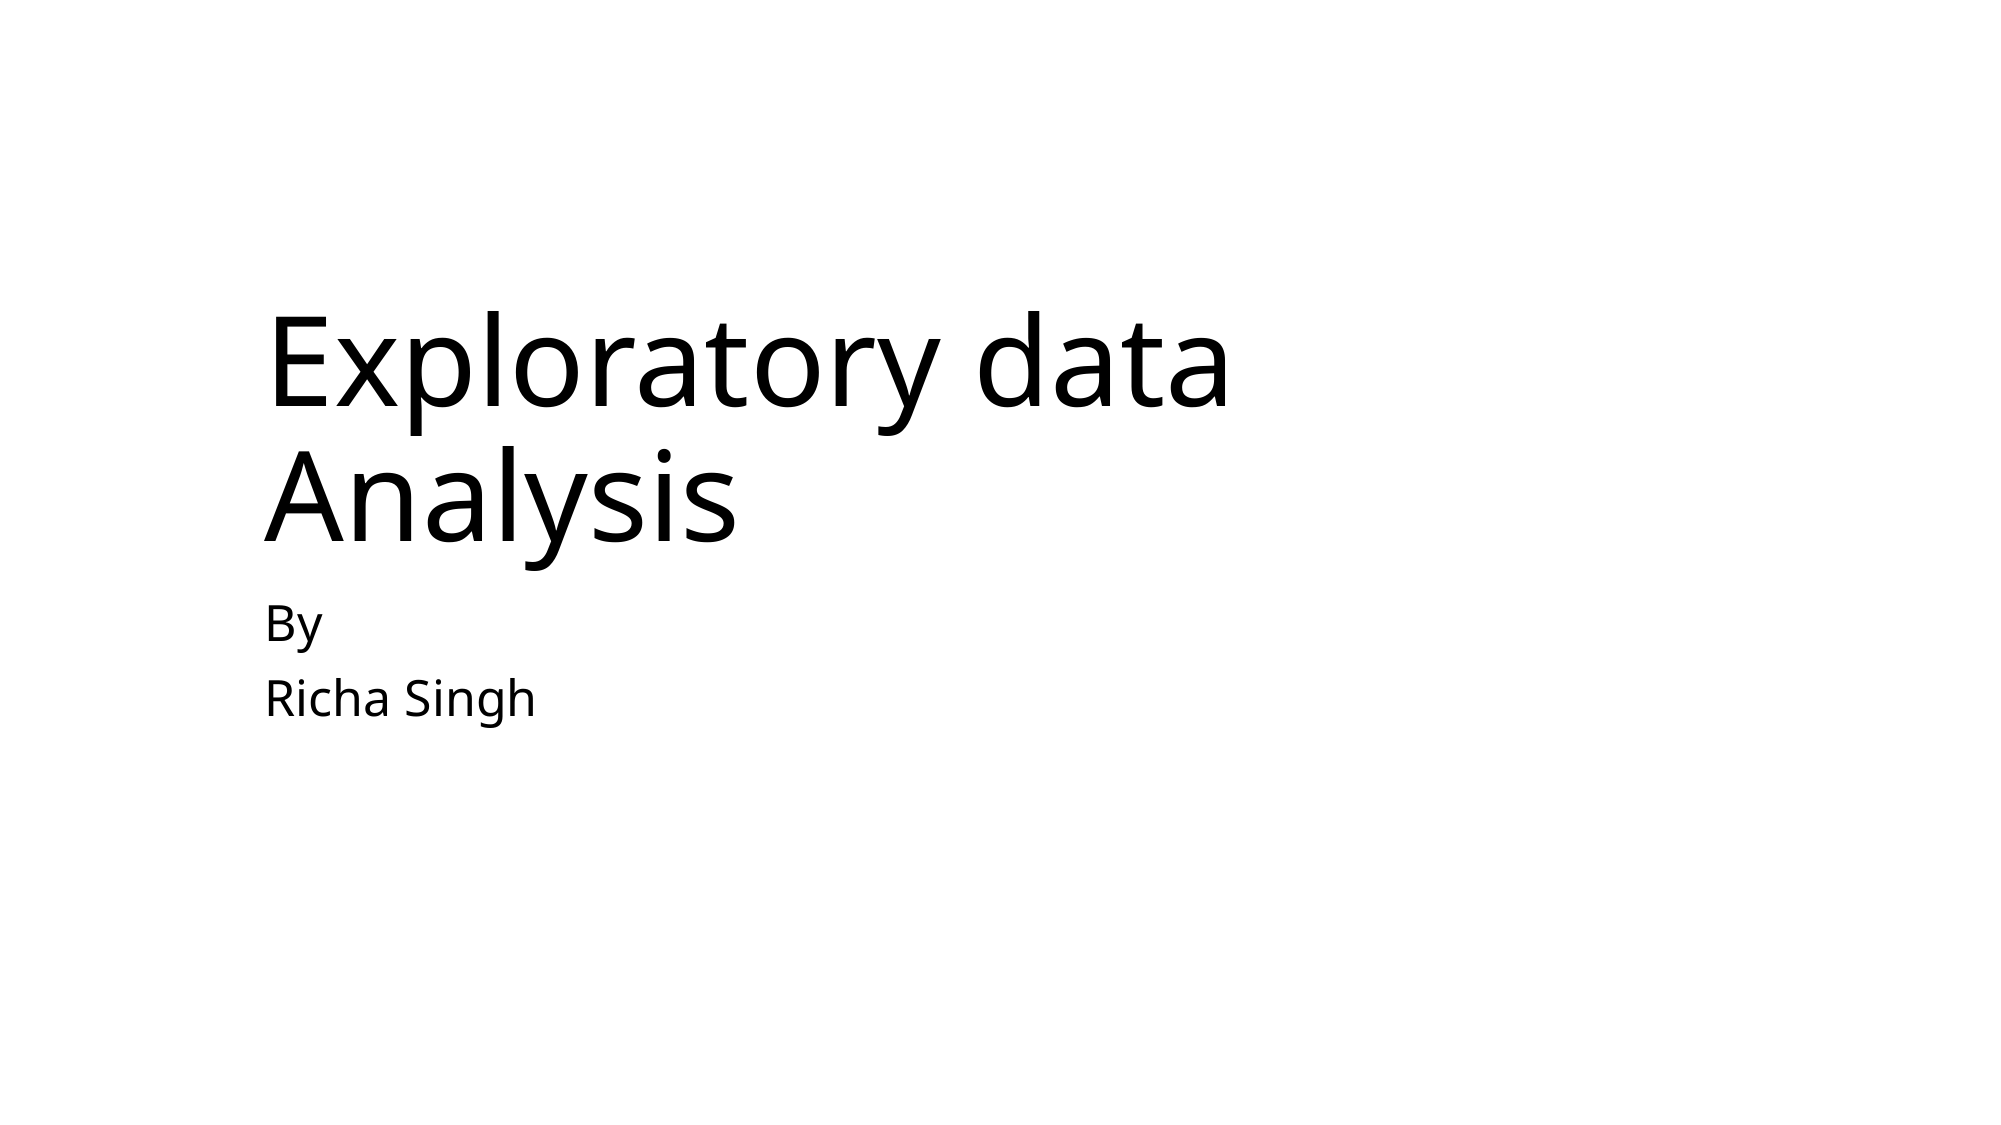

# Exploratory data Analysis
By
Richa Singh